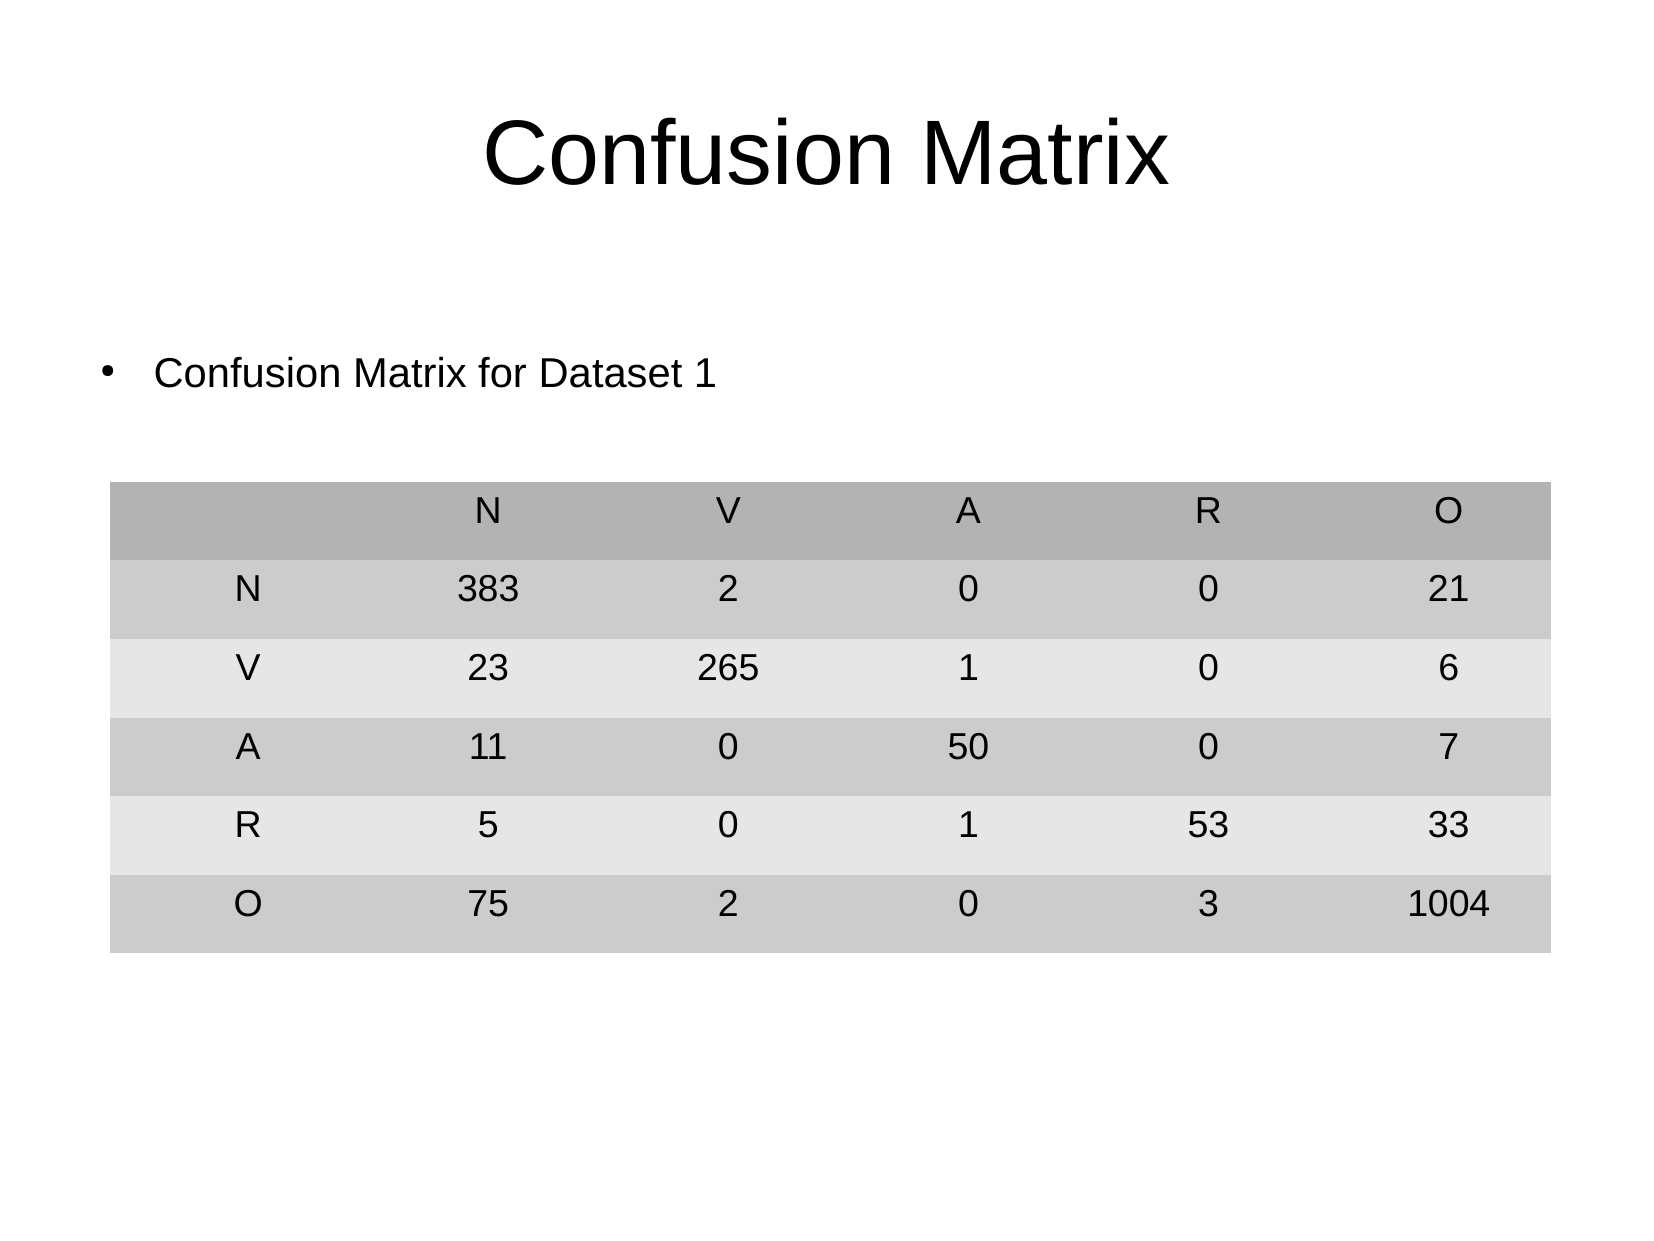

# Confusion Matrix
Confusion Matrix for Dataset 1
| | N | V | A | R | O |
| --- | --- | --- | --- | --- | --- |
| N | 383 | 2 | 0 | 0 | 21 |
| V | 23 | 265 | 1 | 0 | 6 |
| A | 11 | 0 | 50 | 0 | 7 |
| R | 5 | 0 | 1 | 53 | 33 |
| O | 75 | 2 | 0 | 3 | 1004 |